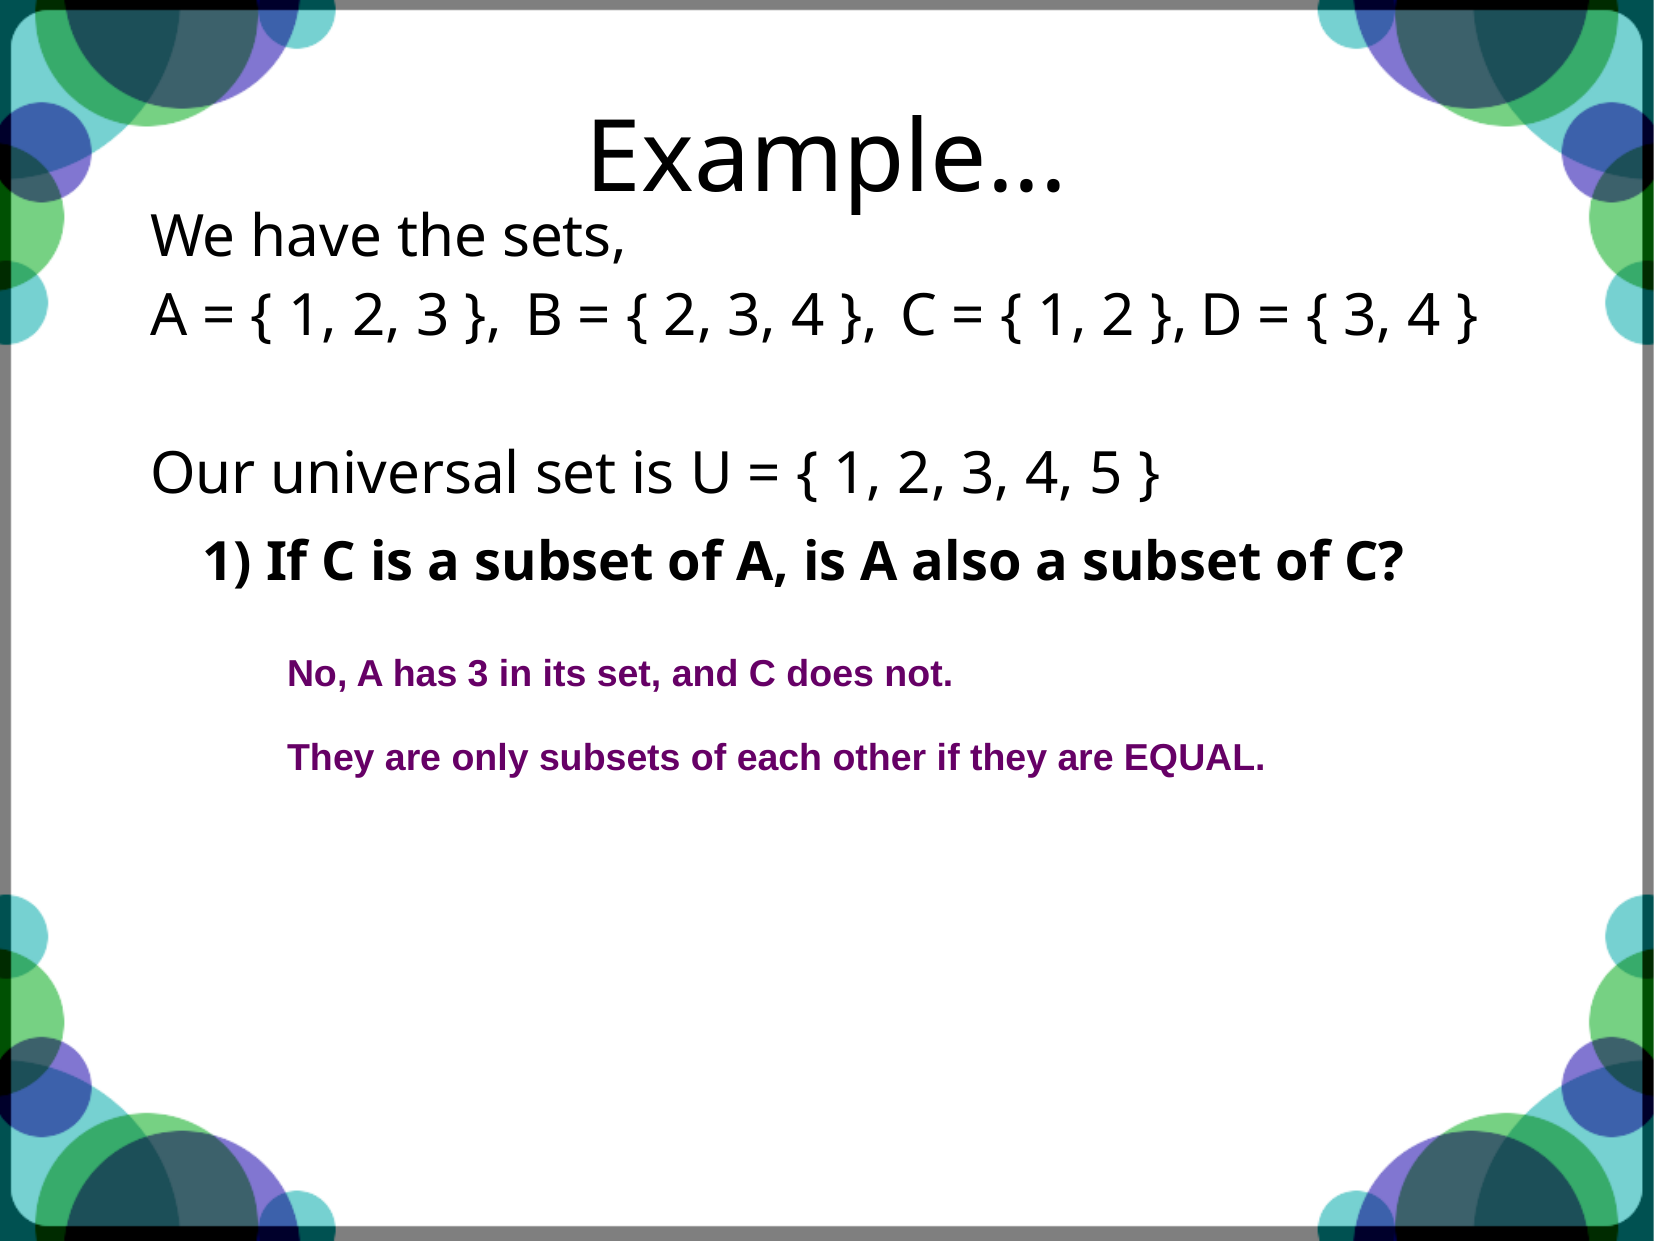

# Example...
We have the sets,
A = { 1, 2, 3 }, 	B = { 2, 3, 4 },	C = { 1, 2 },	D = { 3, 4 }
Our universal set is U = { 1, 2, 3, 4, 5 }
 If C is a subset of A, is A also a subset of C?
No, A has 3 in its set, and C does not.
They are only subsets of each other if they are EQUAL.